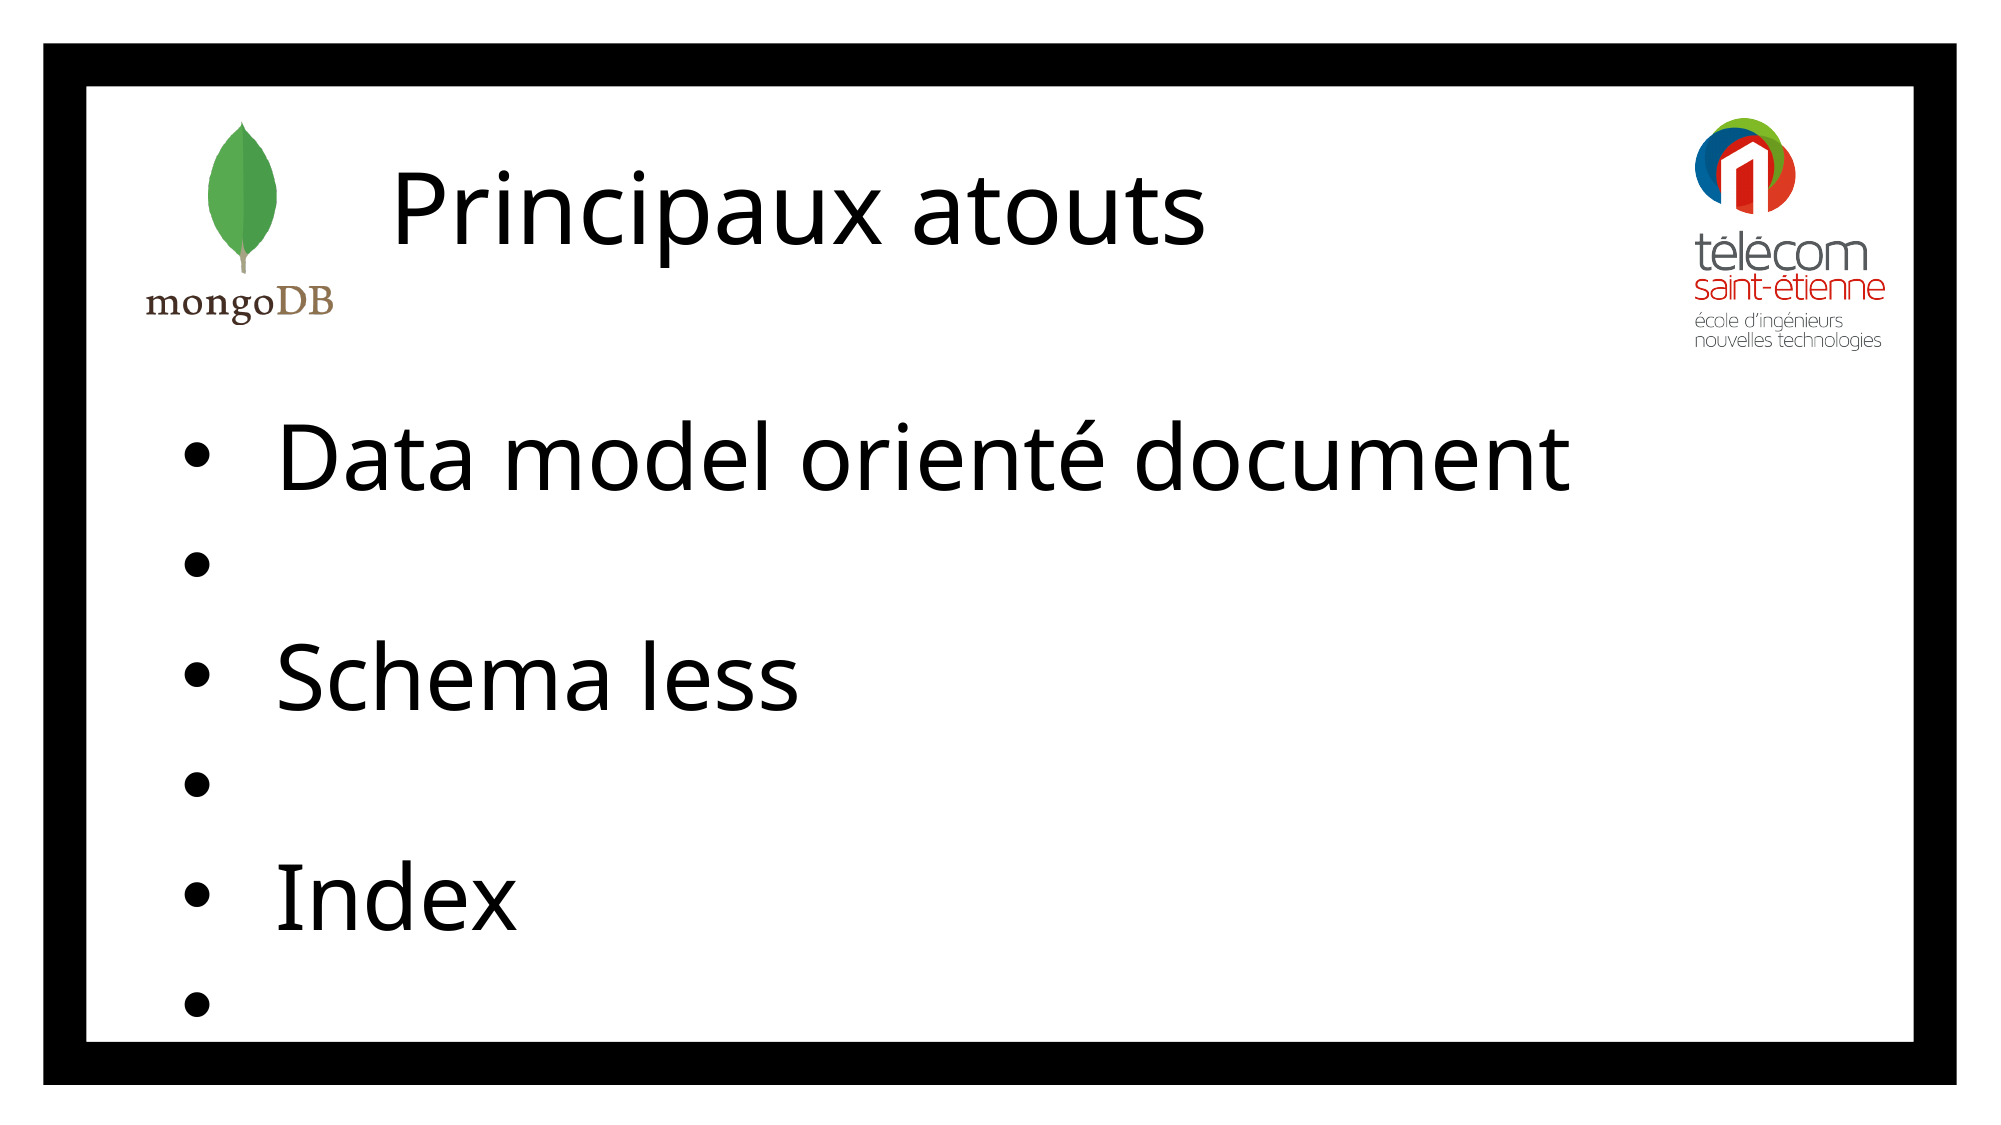

# Principaux atouts
Data model orienté document
Schema less
Index